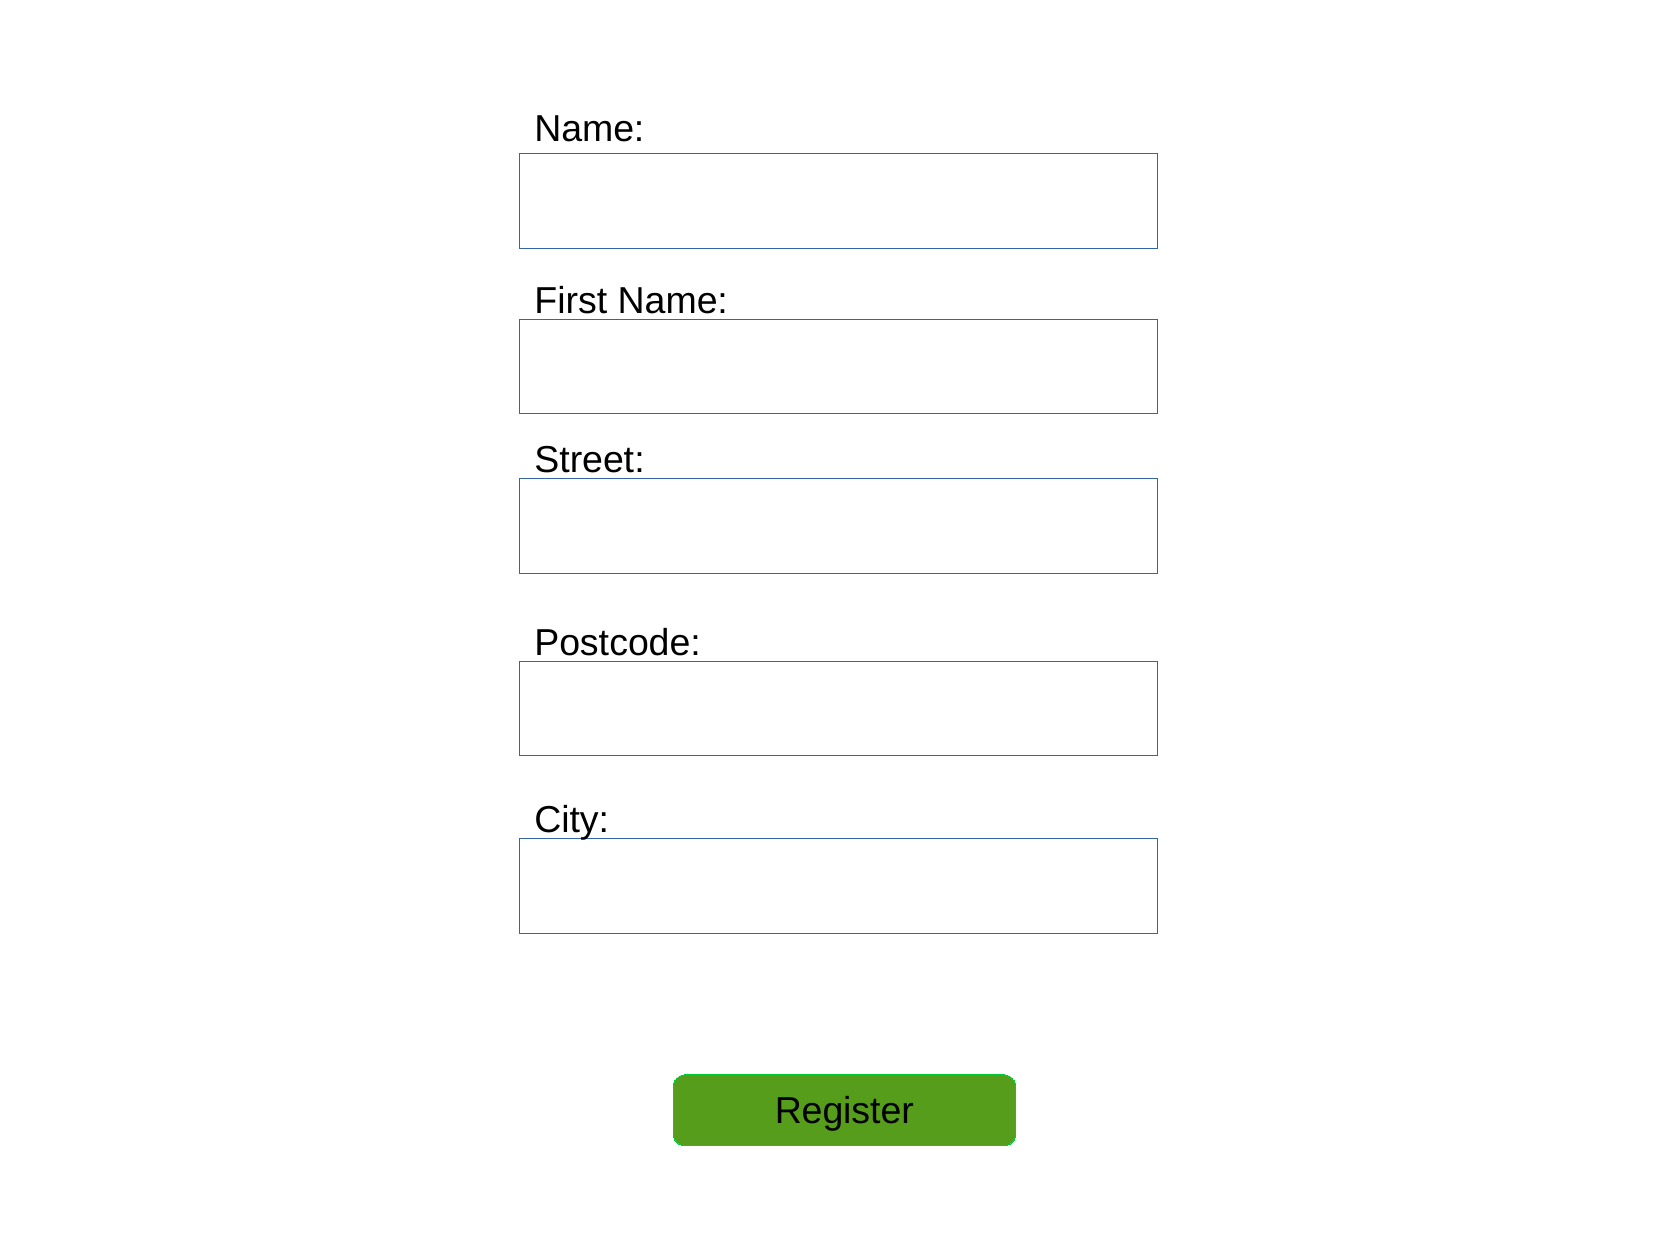

Name:
First Name:
Street:
Postcode:
City:
Register